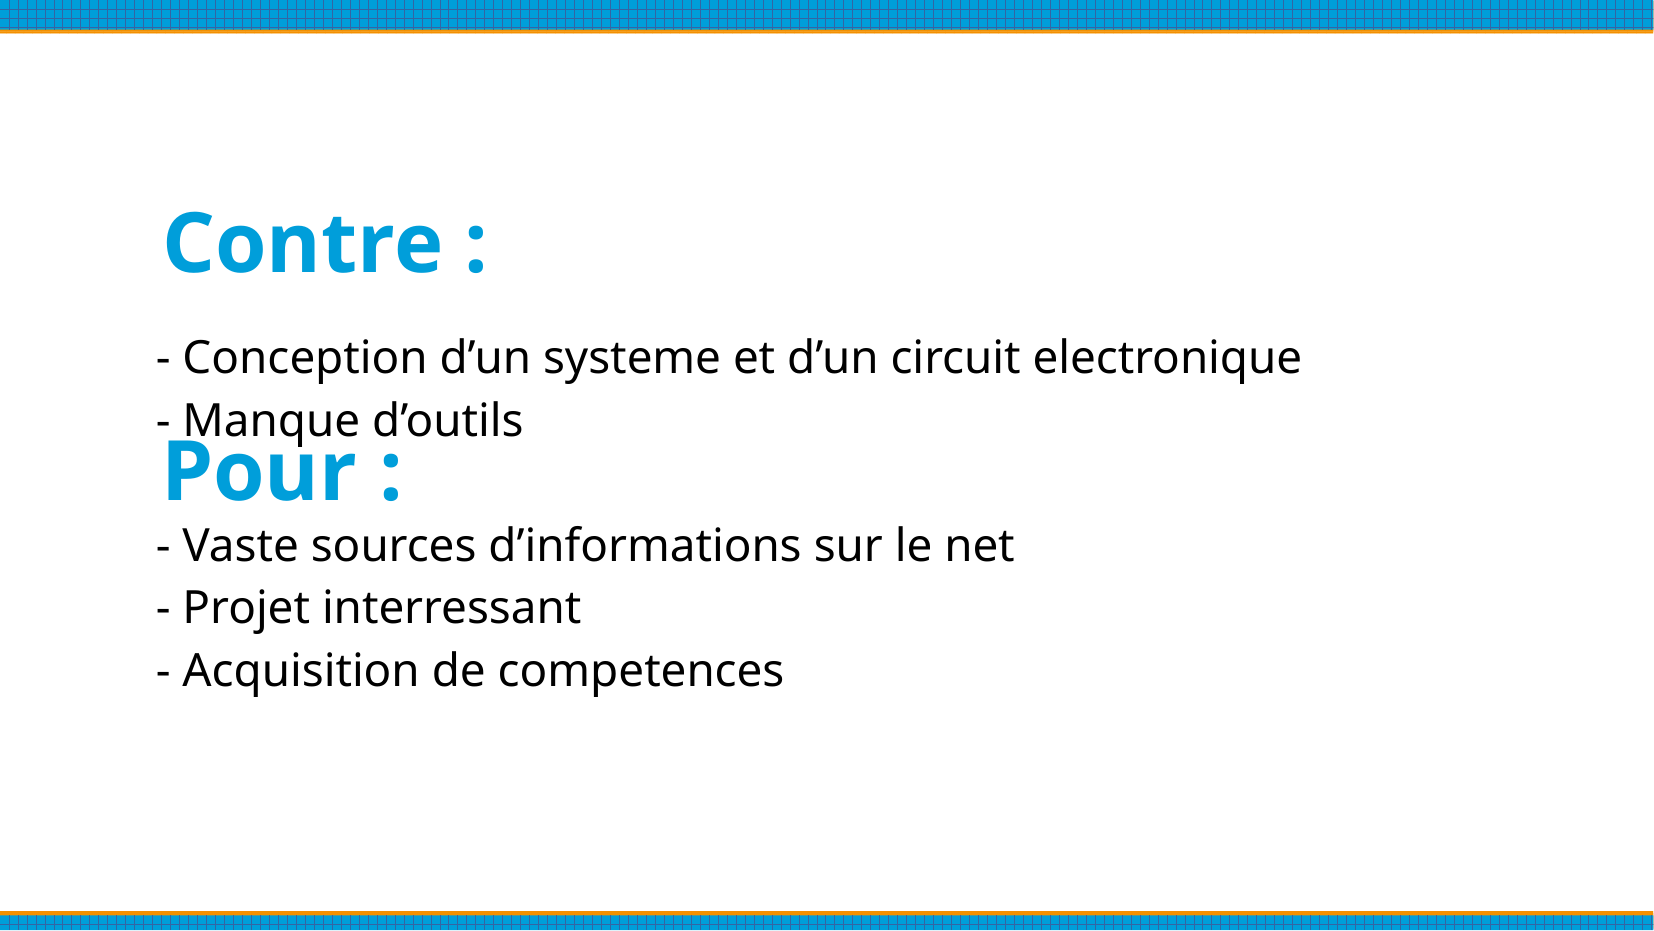

# Contre :
Pour :
- Conception d’un systeme et d’un circuit electronique
- Manque d’outils
- Vaste sources d’informations sur le net
- Projet interressant
- Acquisition de competences